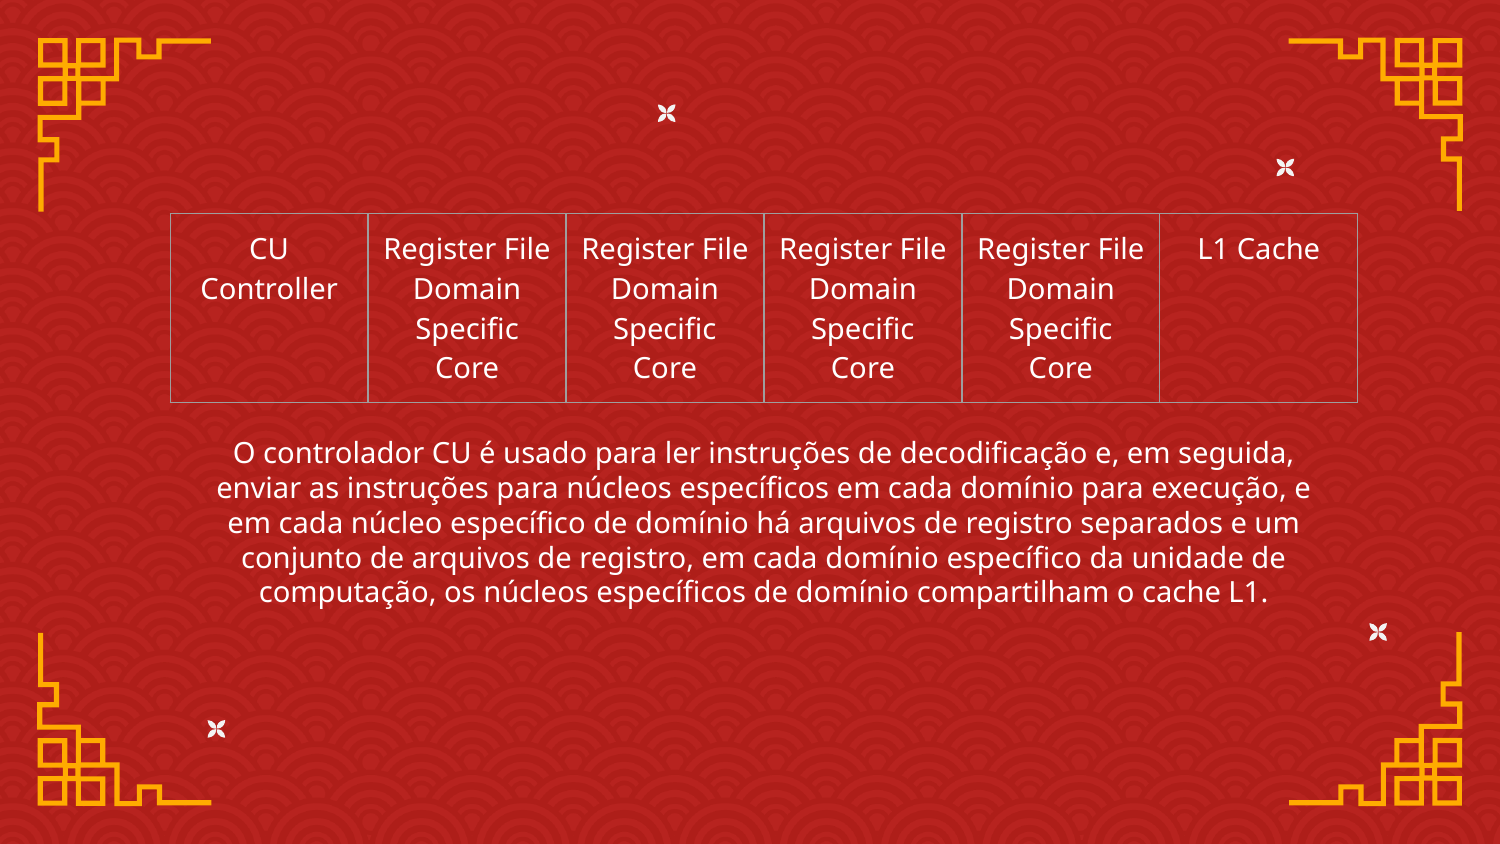

| CU Controller | Register File Domain Specific Core | Register File Domain Specific Core | Register File Domain Specific Core | Register File Domain Specific Core | L1 Cache |
| --- | --- | --- | --- | --- | --- |
# O controlador CU é usado para ler instruções de decodificação e, em seguida, enviar as instruções para núcleos específicos em cada domínio para execução, e em cada núcleo específico de domínio há arquivos de registro separados e um conjunto de arquivos de registro, em cada domínio específico da unidade de computação, os núcleos específicos de domínio compartilham o cache L1.